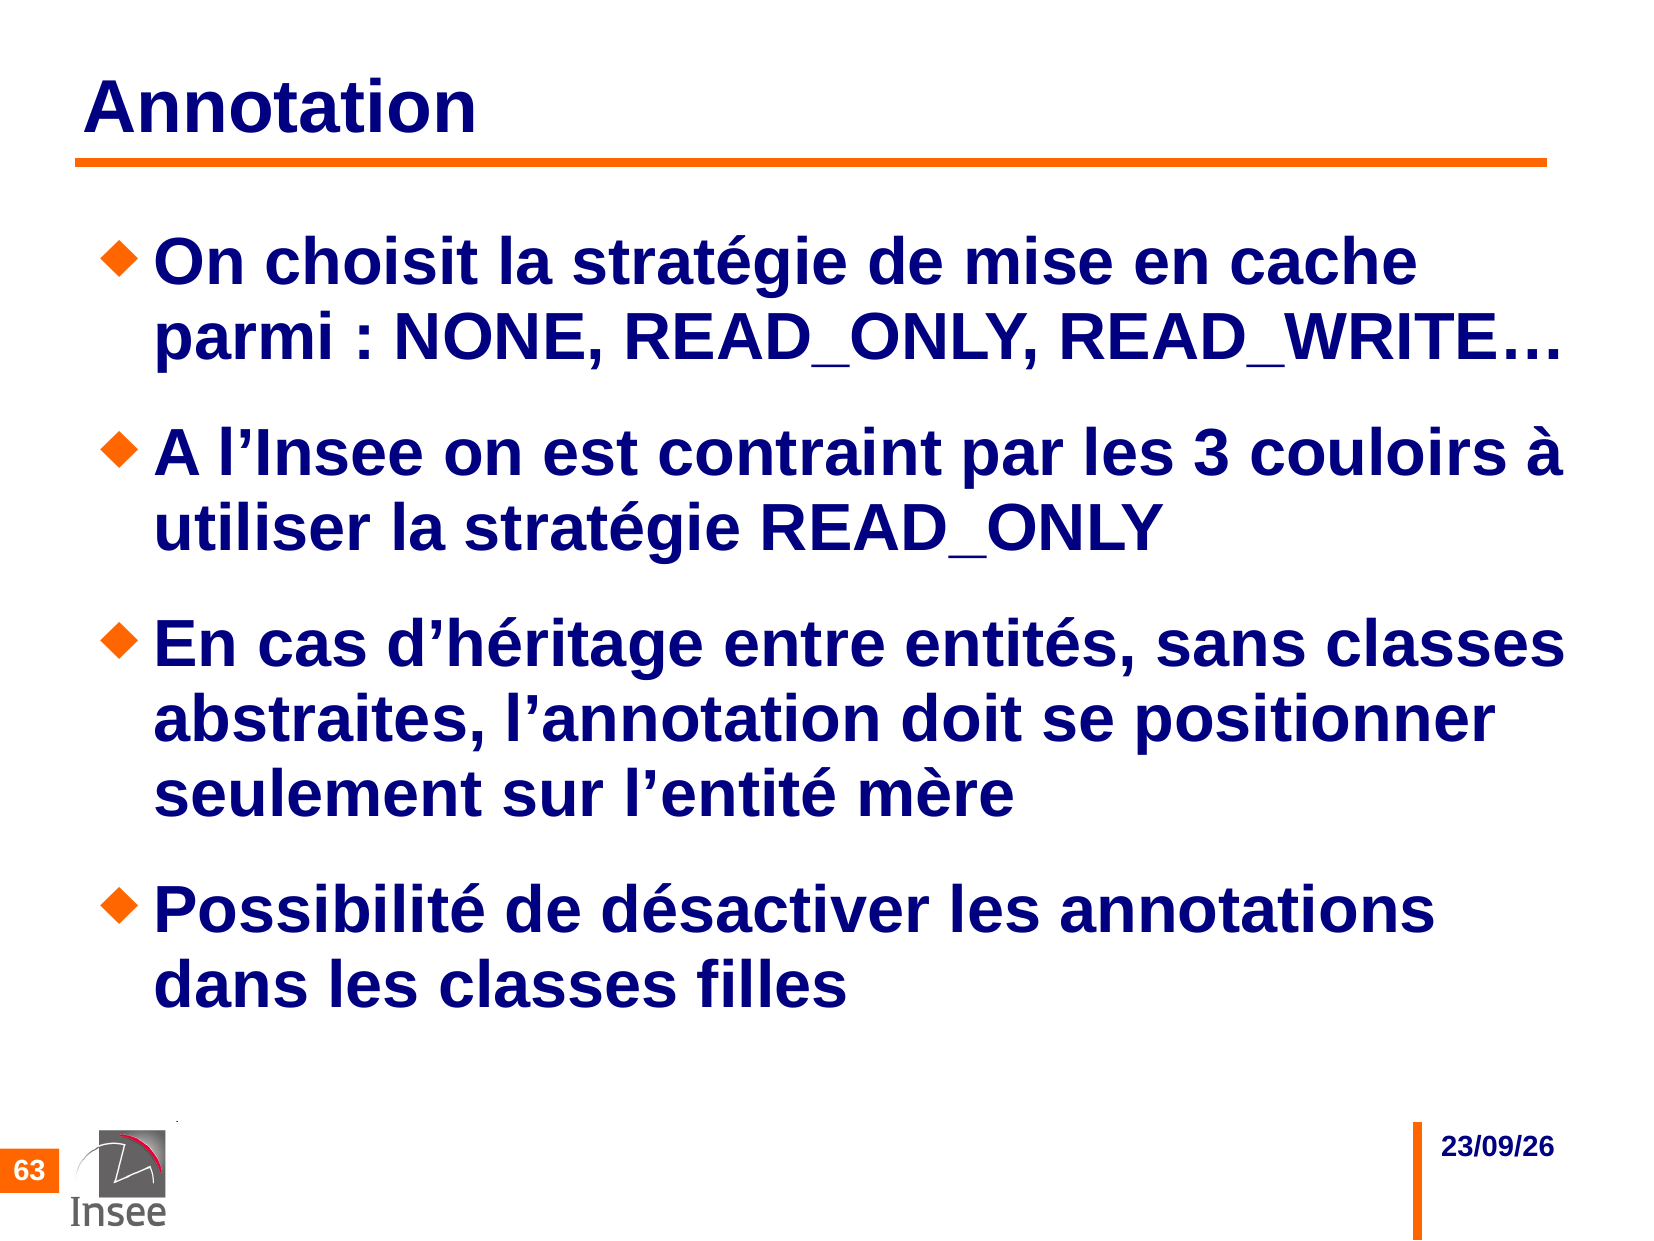

# Annotation
On choisit la stratégie de mise en cache parmi : NONE, READ_ONLY, READ_WRITE…
A l’Insee on est contraint par les 3 couloirs à utiliser la stratégie READ_ONLY
En cas d’héritage entre entités, sans classes abstraites, l’annotation doit se positionner seulement sur l’entité mère
Possibilité de désactiver les annotations dans les classes filles
63